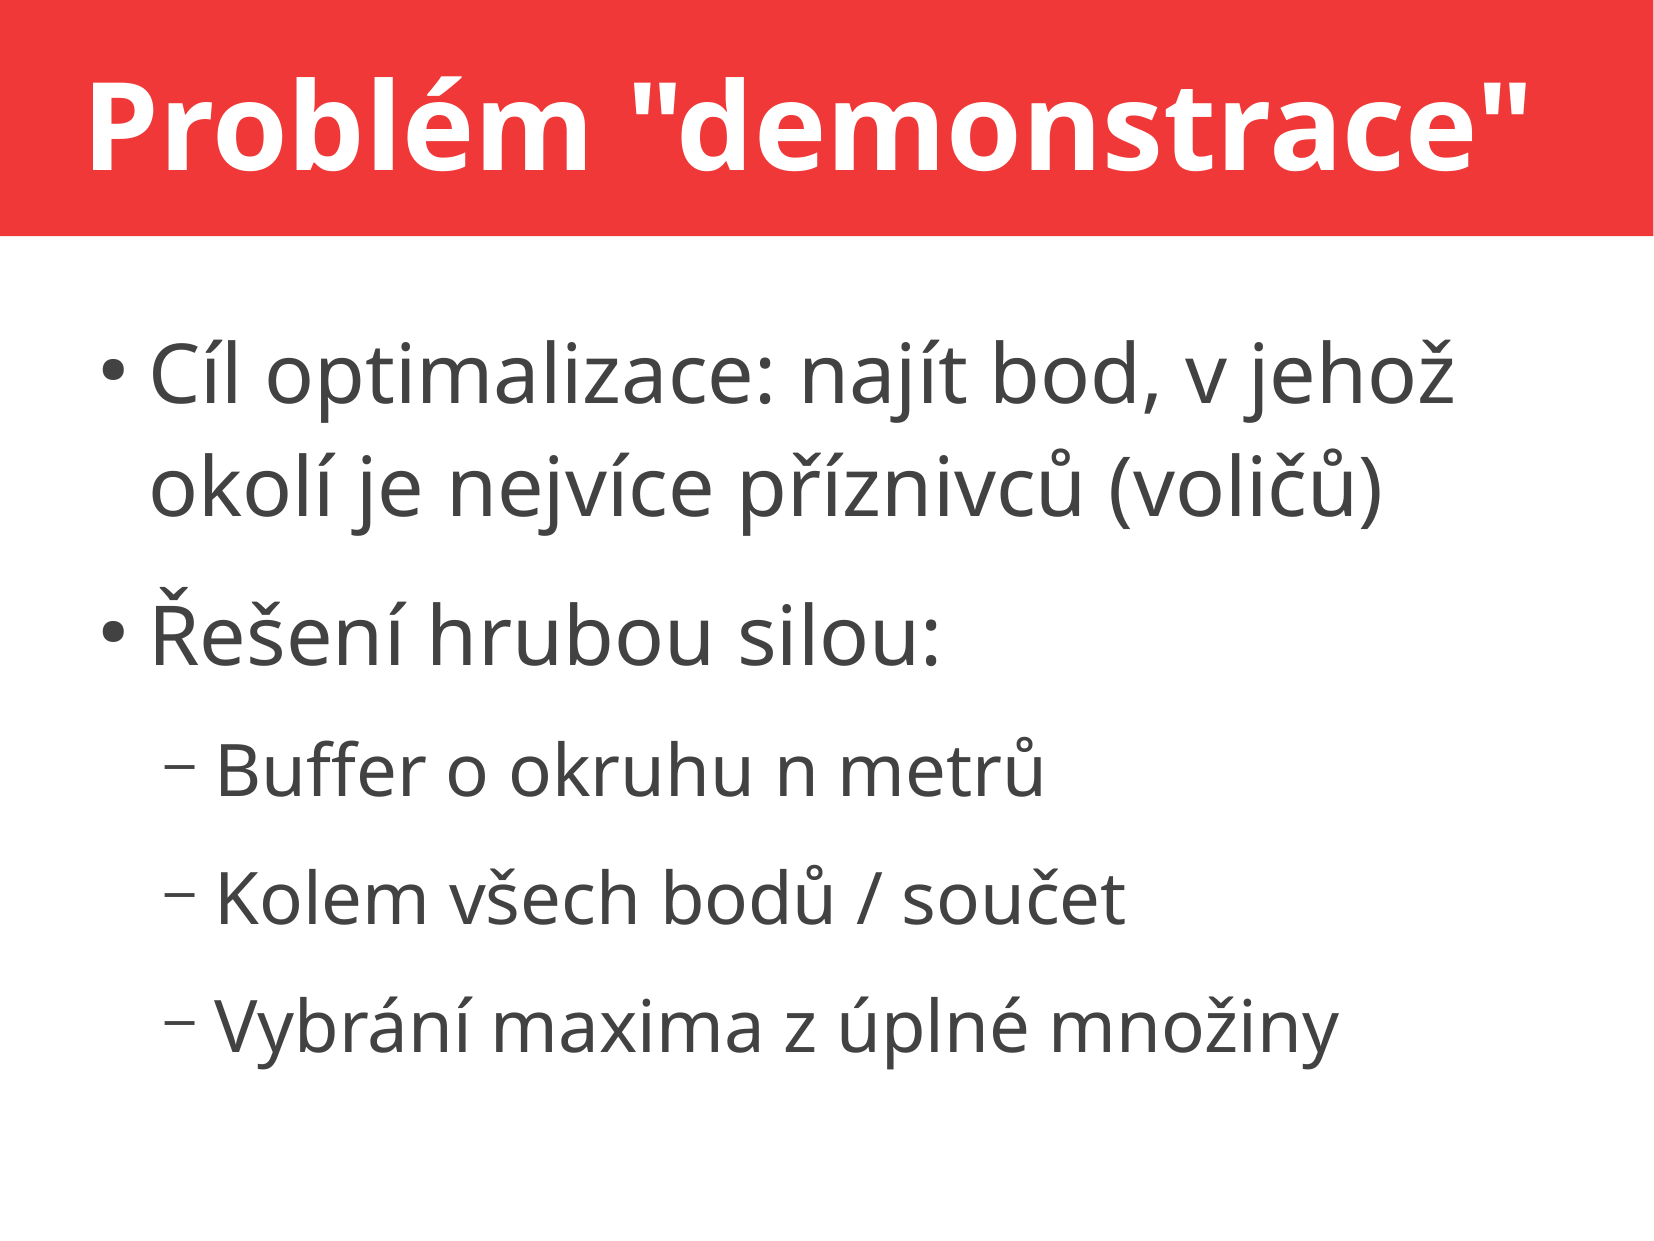

# Problém "demonstrace"
Cíl optimalizace: najít bod, v jehož okolí je nejvíce příznivců (voličů)
Řešení hrubou silou:
Buffer o okruhu n metrů
Kolem všech bodů / součet
Vybrání maxima z úplné množiny